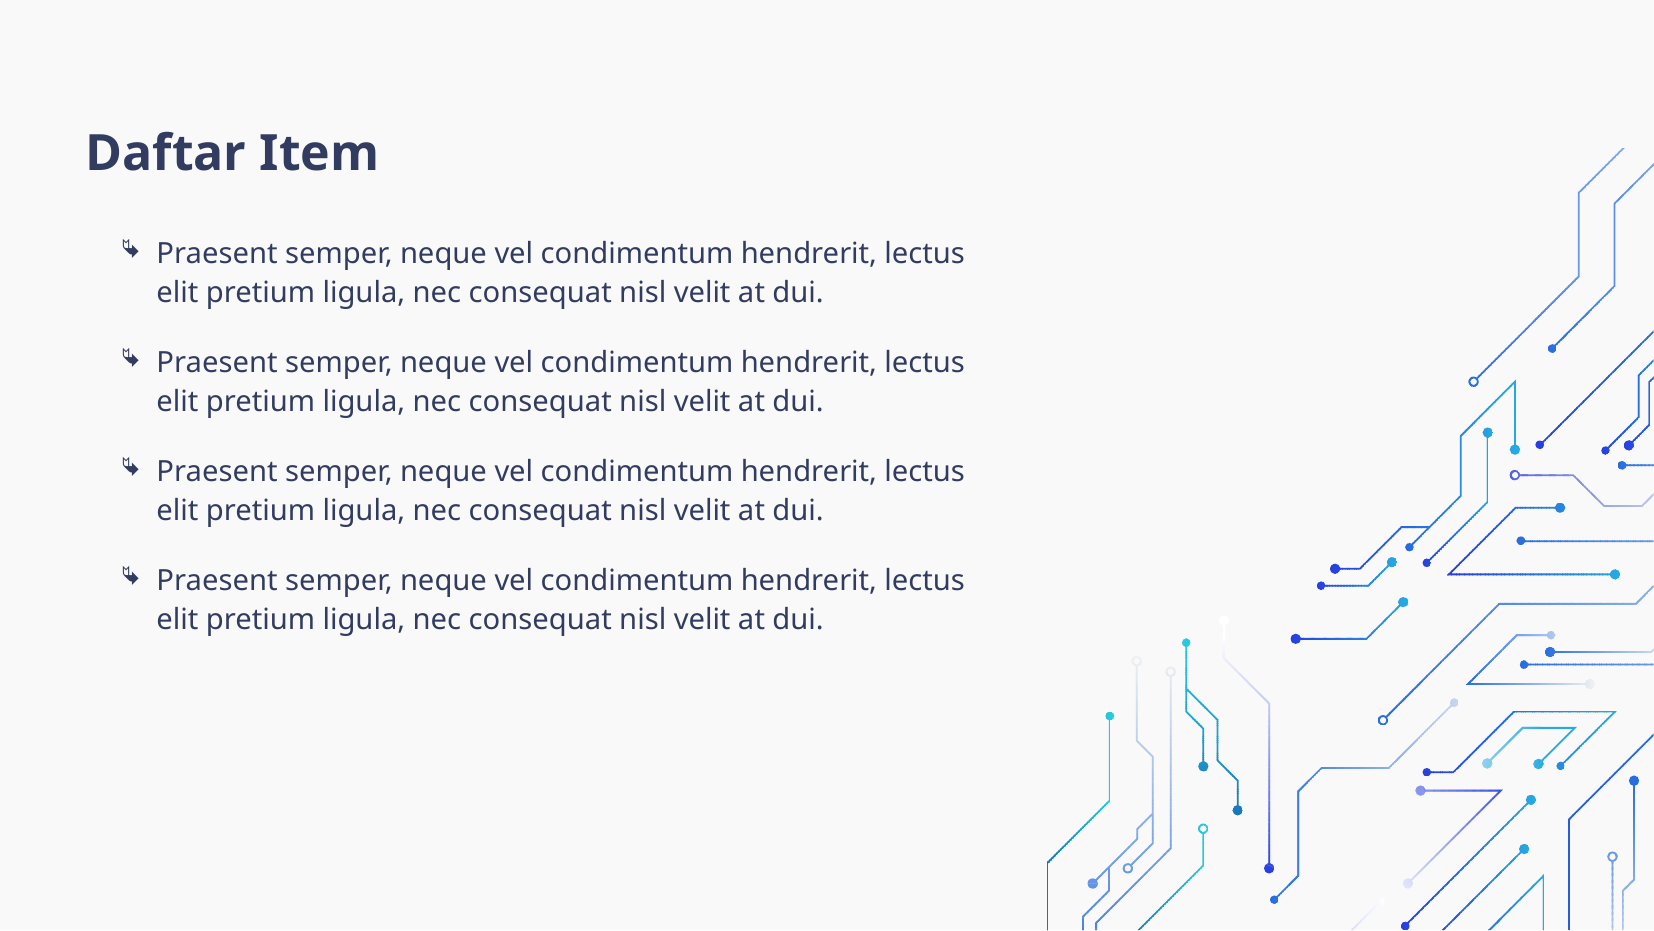

Daftar Item
Praesent semper, neque vel condimentum hendrerit, lectus elit pretium ligula, nec consequat nisl velit at dui.
Praesent semper, neque vel condimentum hendrerit, lectus elit pretium ligula, nec consequat nisl velit at dui.
Praesent semper, neque vel condimentum hendrerit, lectus elit pretium ligula, nec consequat nisl velit at dui.
Praesent semper, neque vel condimentum hendrerit, lectus elit pretium ligula, nec consequat nisl velit at dui.